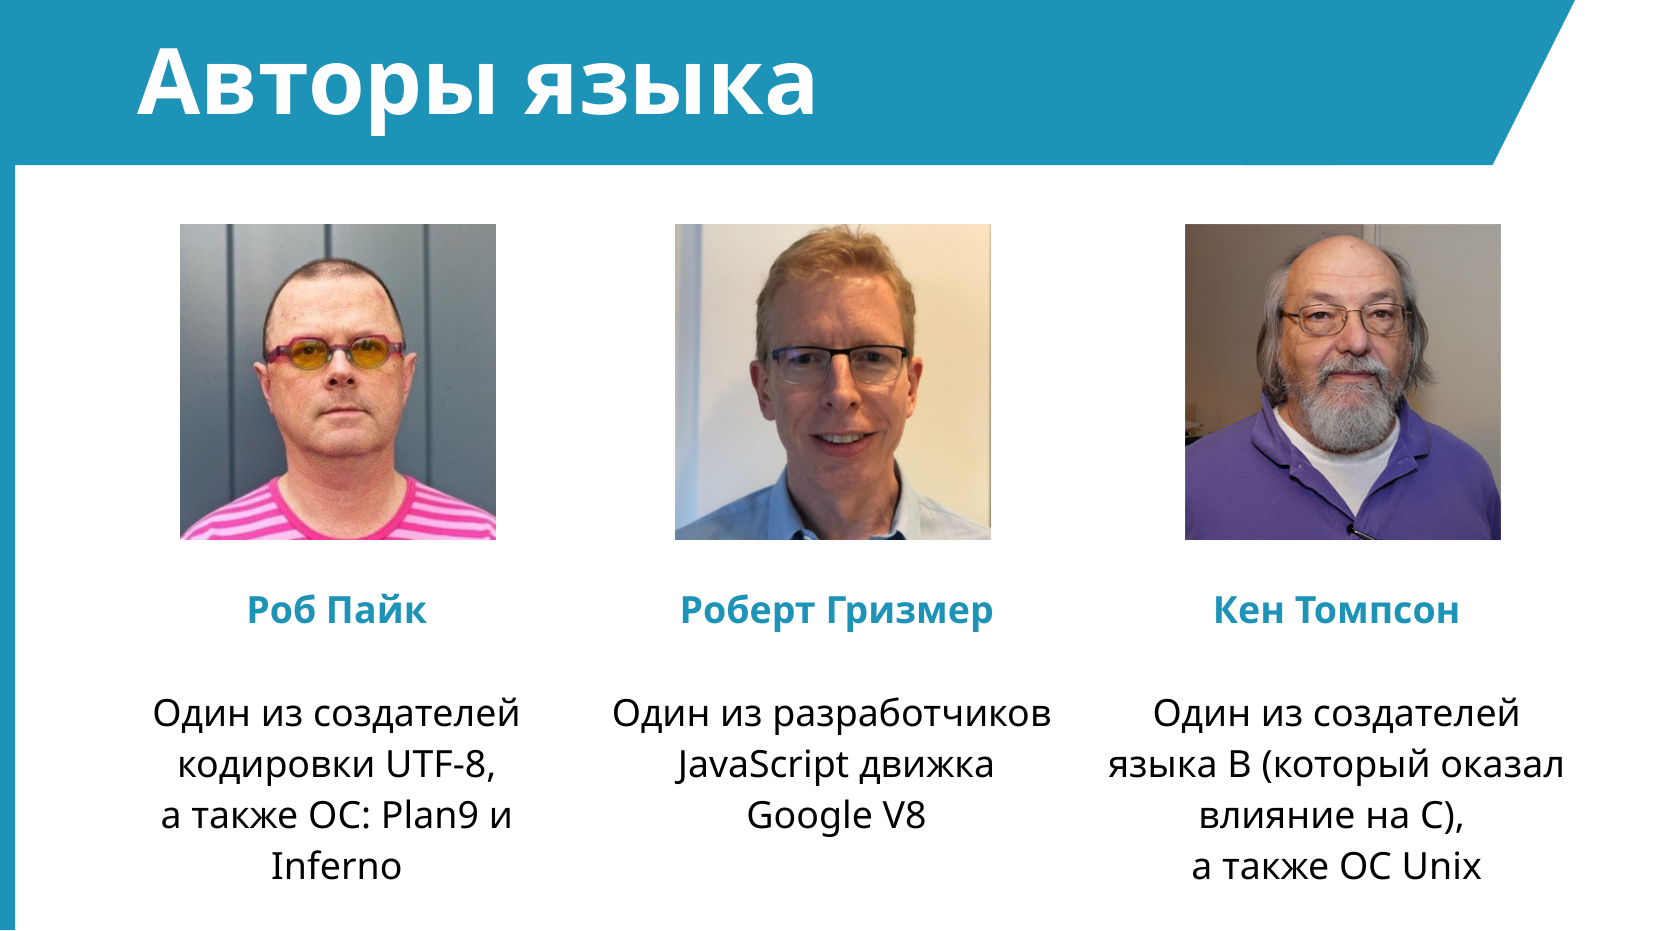

# Авторы языка
| | | |
| --- | --- | --- |
| Роб Пайк Один из создателей кодировки UTF-8, а также ОС: Plan9 и Inferno | Роберт Гризмер Один из разработчиков JavaScript движка Google V8 | Кен Томпсон Один из создателей языка B (который оказал влияние на С), а также ОС Unix |